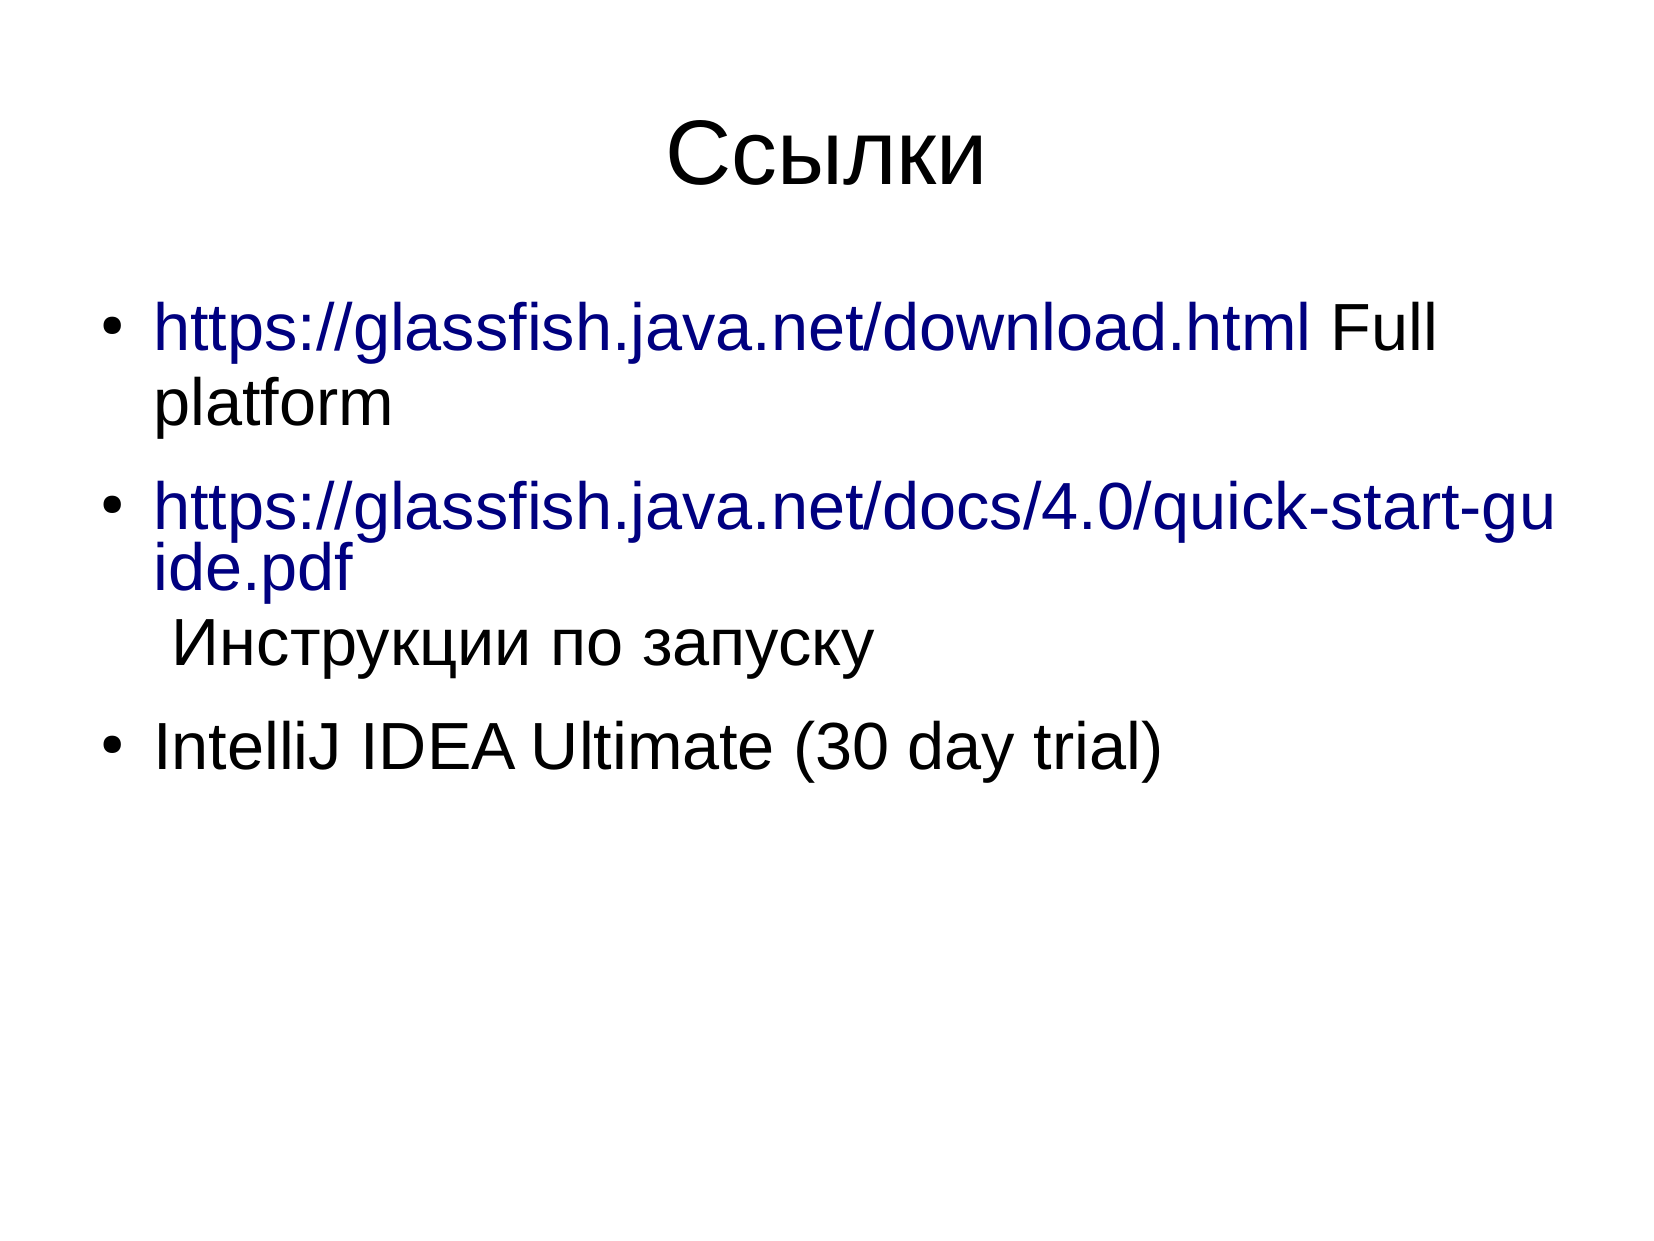

# Ссылки
https://glassfish.java.net/download.html Full platform
https://glassfish.java.net/docs/4.0/quick-start-guide.pdf Инструкции по запуску
IntelliJ IDEA Ultimate (30 day trial)